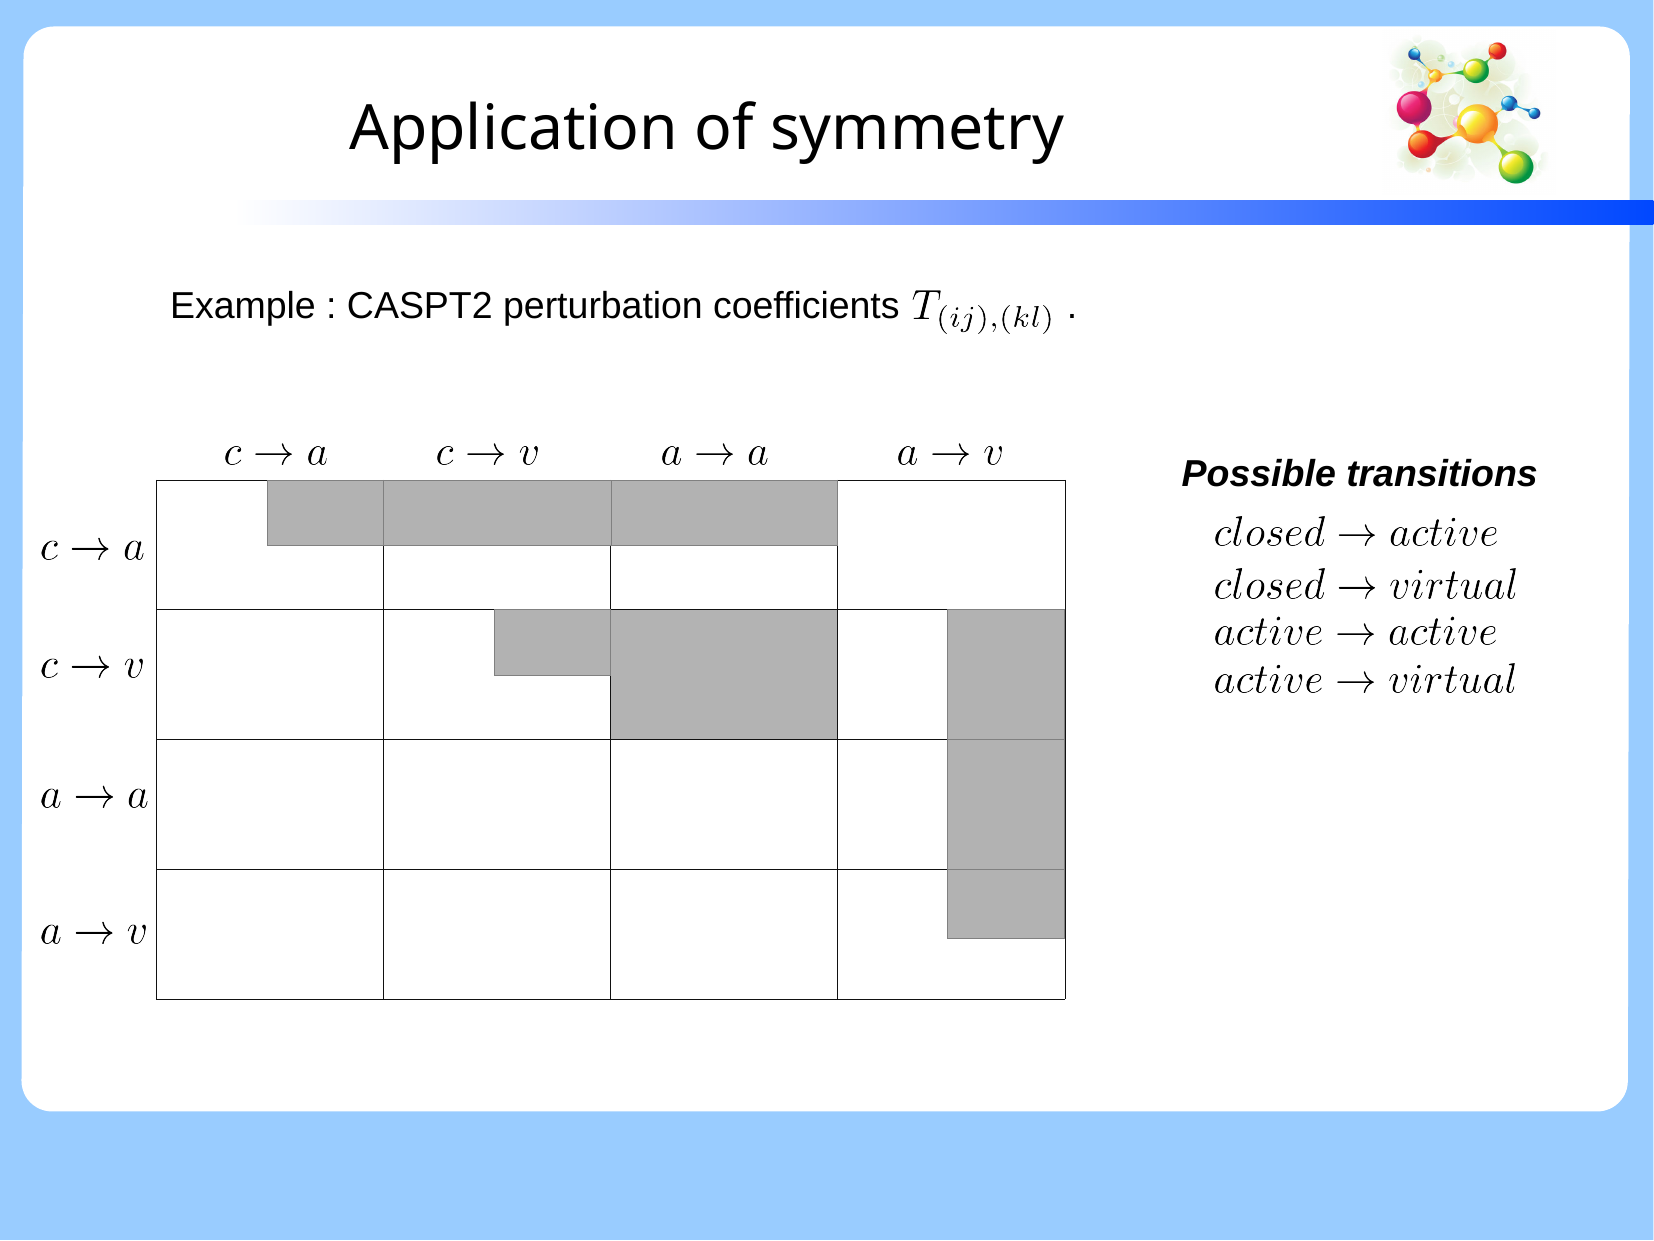

# Application of symmetry
Example : CASPT2 perturbation coefficients .
Possible transitions
| | | | |
| --- | --- | --- | --- |
| | | | |
| | | | |
| | | | |